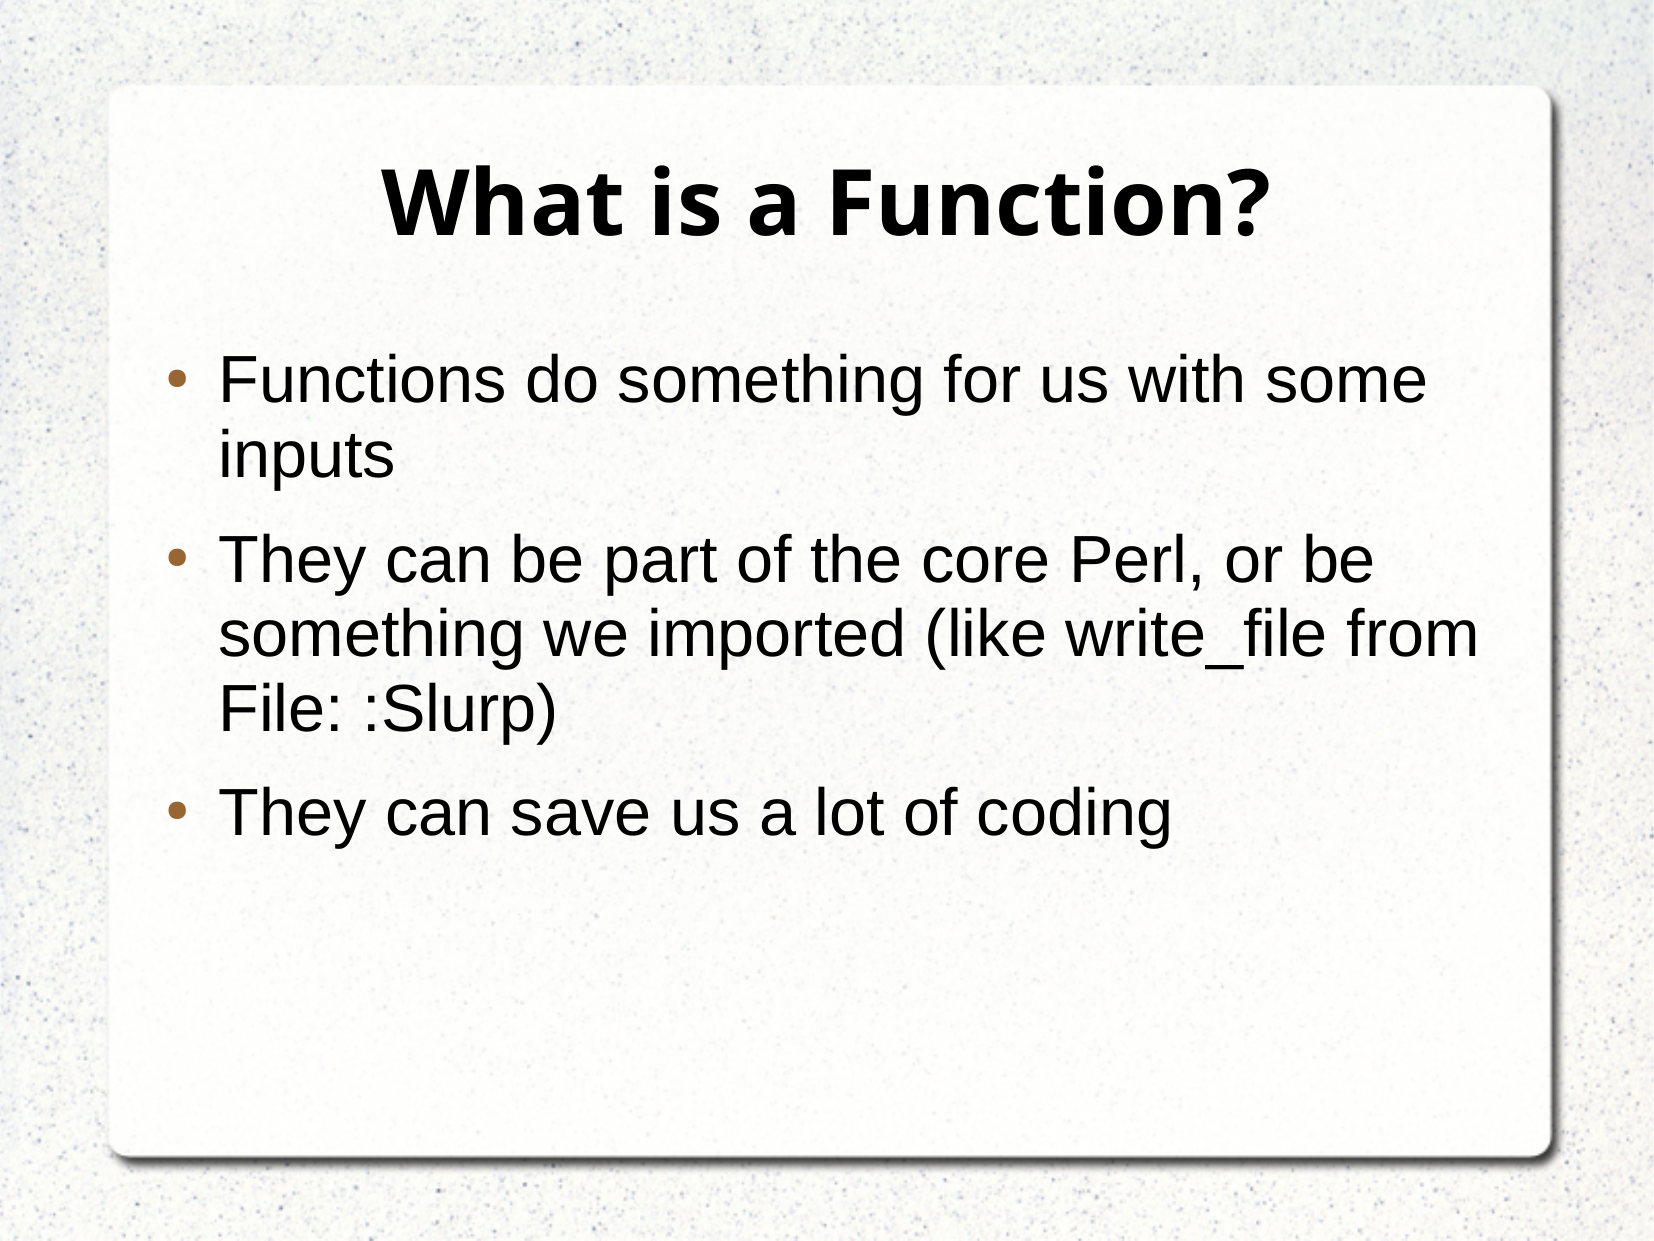

# What is a Function?
Functions do something for us with some inputs
They can be part of the core Perl, or be something we imported (like write_file from File: :Slurp)
They can save us a lot of coding